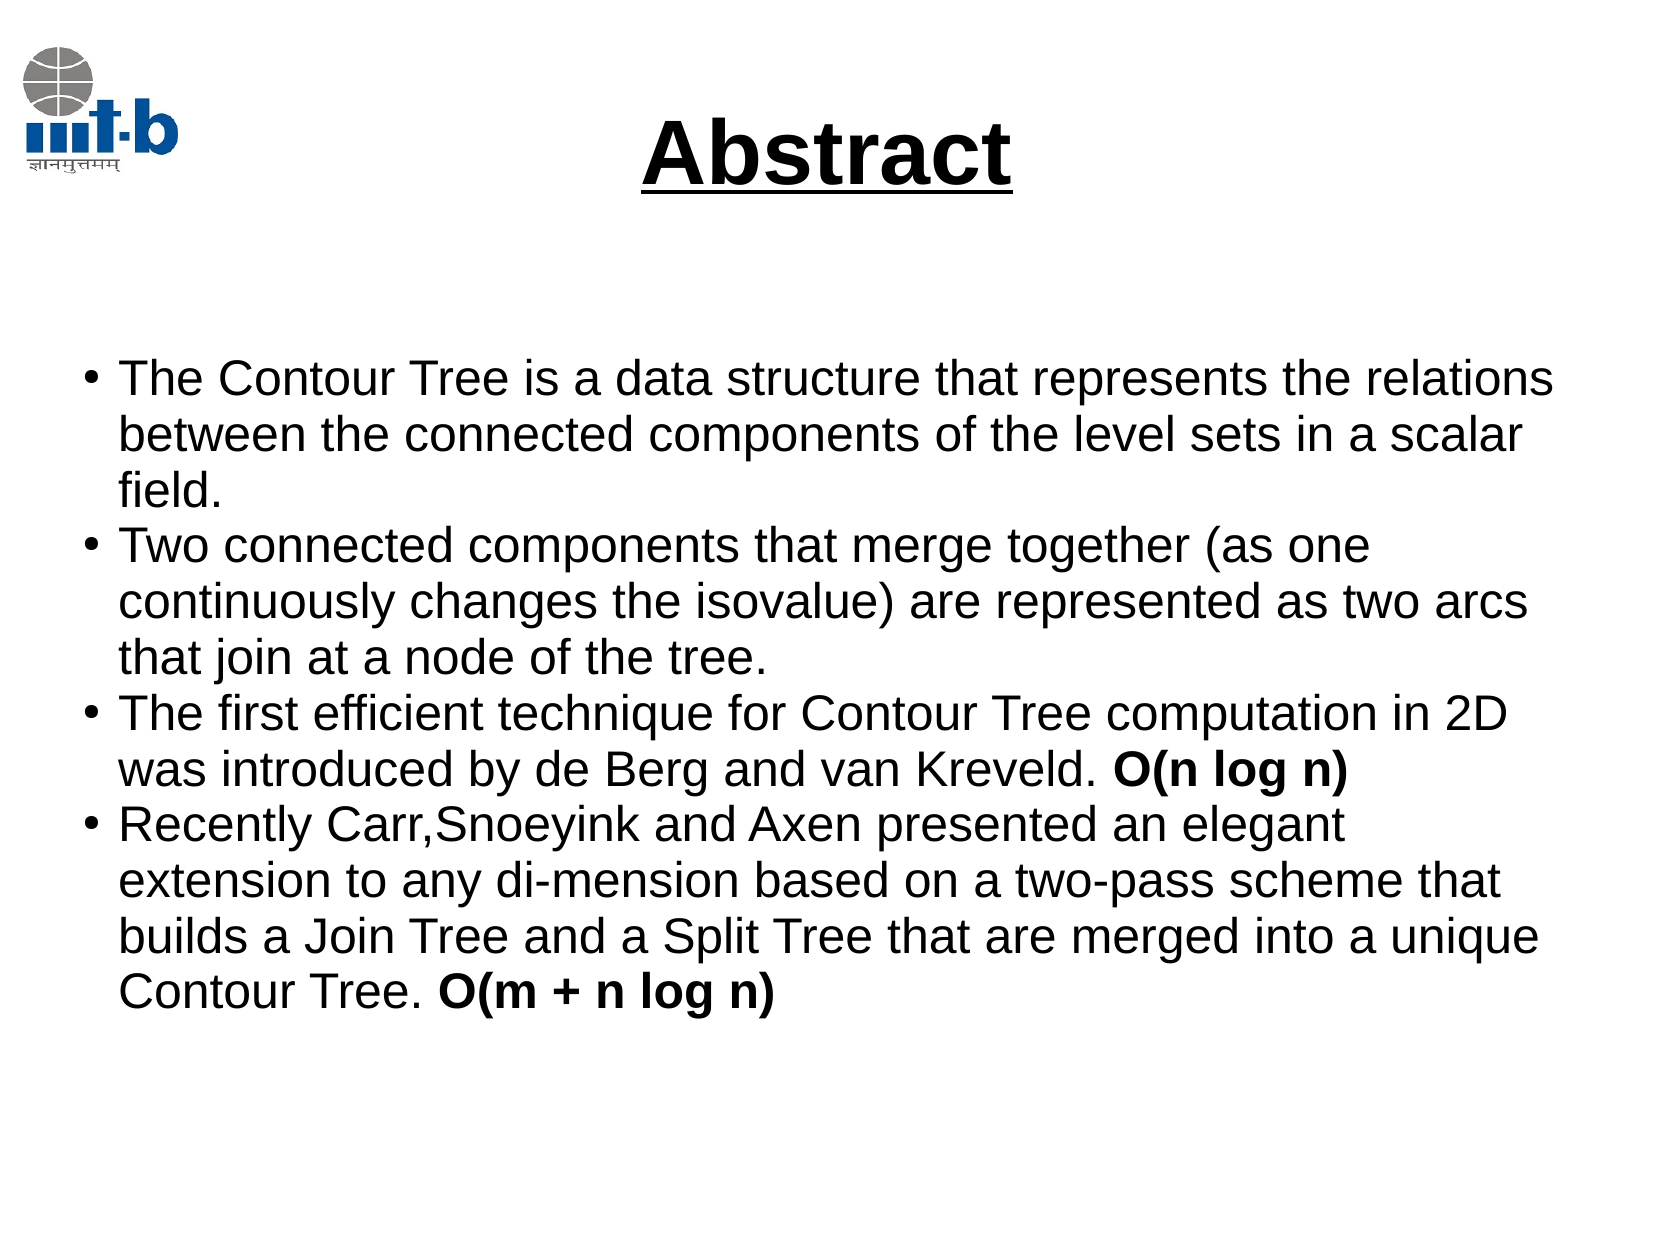

# Abstract
The Contour Tree is a data structure that represents the relations between the connected components of the level sets in a scalar field.
Two connected components that merge together (as one continuously changes the isovalue) are represented as two arcs that join at a node of the tree.
The first efficient technique for Contour Tree computation in 2D was introduced by de Berg and van Kreveld. O(n log n)
Recently Carr,Snoeyink and Axen presented an elegant extension to any di-mension based on a two-pass scheme that builds a Join Tree and a Split Tree that are merged into a unique Contour Tree. O(m + n log n)